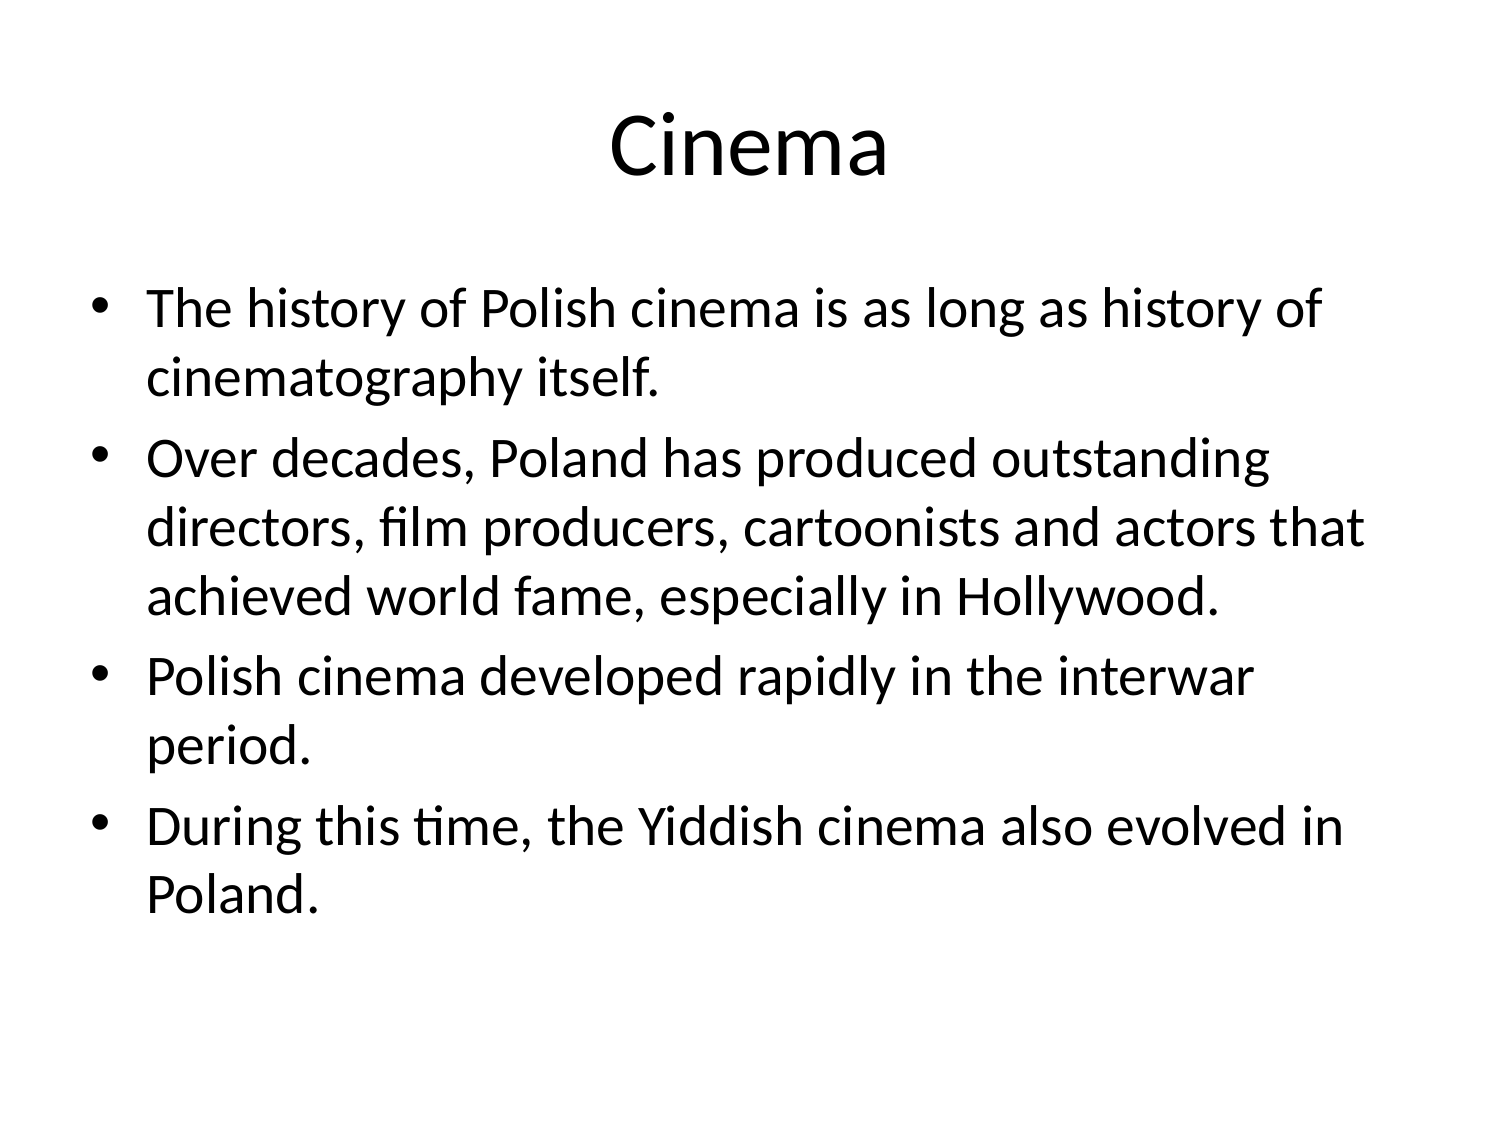

# Cinema
The history of Polish cinema is as long as history of cinematography itself.
Over decades, Poland has produced outstanding directors, film producers, cartoonists and actors that achieved world fame, especially in Hollywood.
Polish cinema developed rapidly in the interwar period.
During this time, the Yiddish cinema also evolved in Poland.